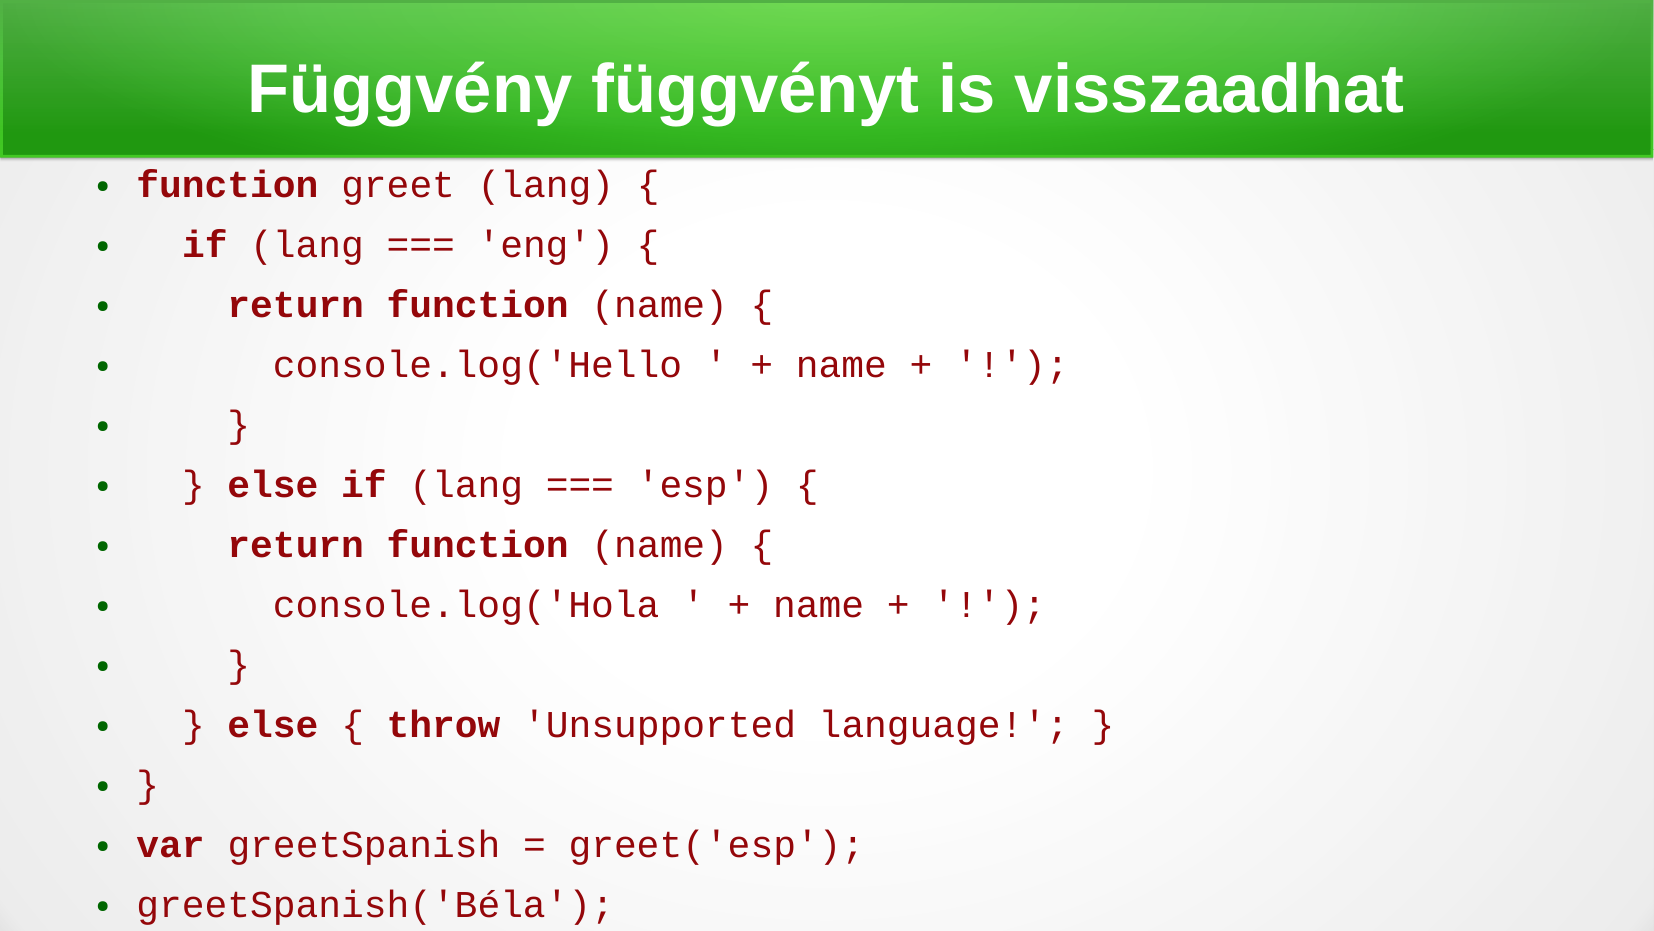

# Függvény függvényt is visszaadhat
function greet (lang) {
 if (lang === 'eng') {
 return function (name) {
 console.log('Hello ' + name + '!');
 }
 } else if (lang === 'esp') {
 return function (name) {
 console.log('Hola ' + name + '!');
 }
 } else { throw 'Unsupported language!'; }
}
var greetSpanish = greet('esp');
greetSpanish('Béla');